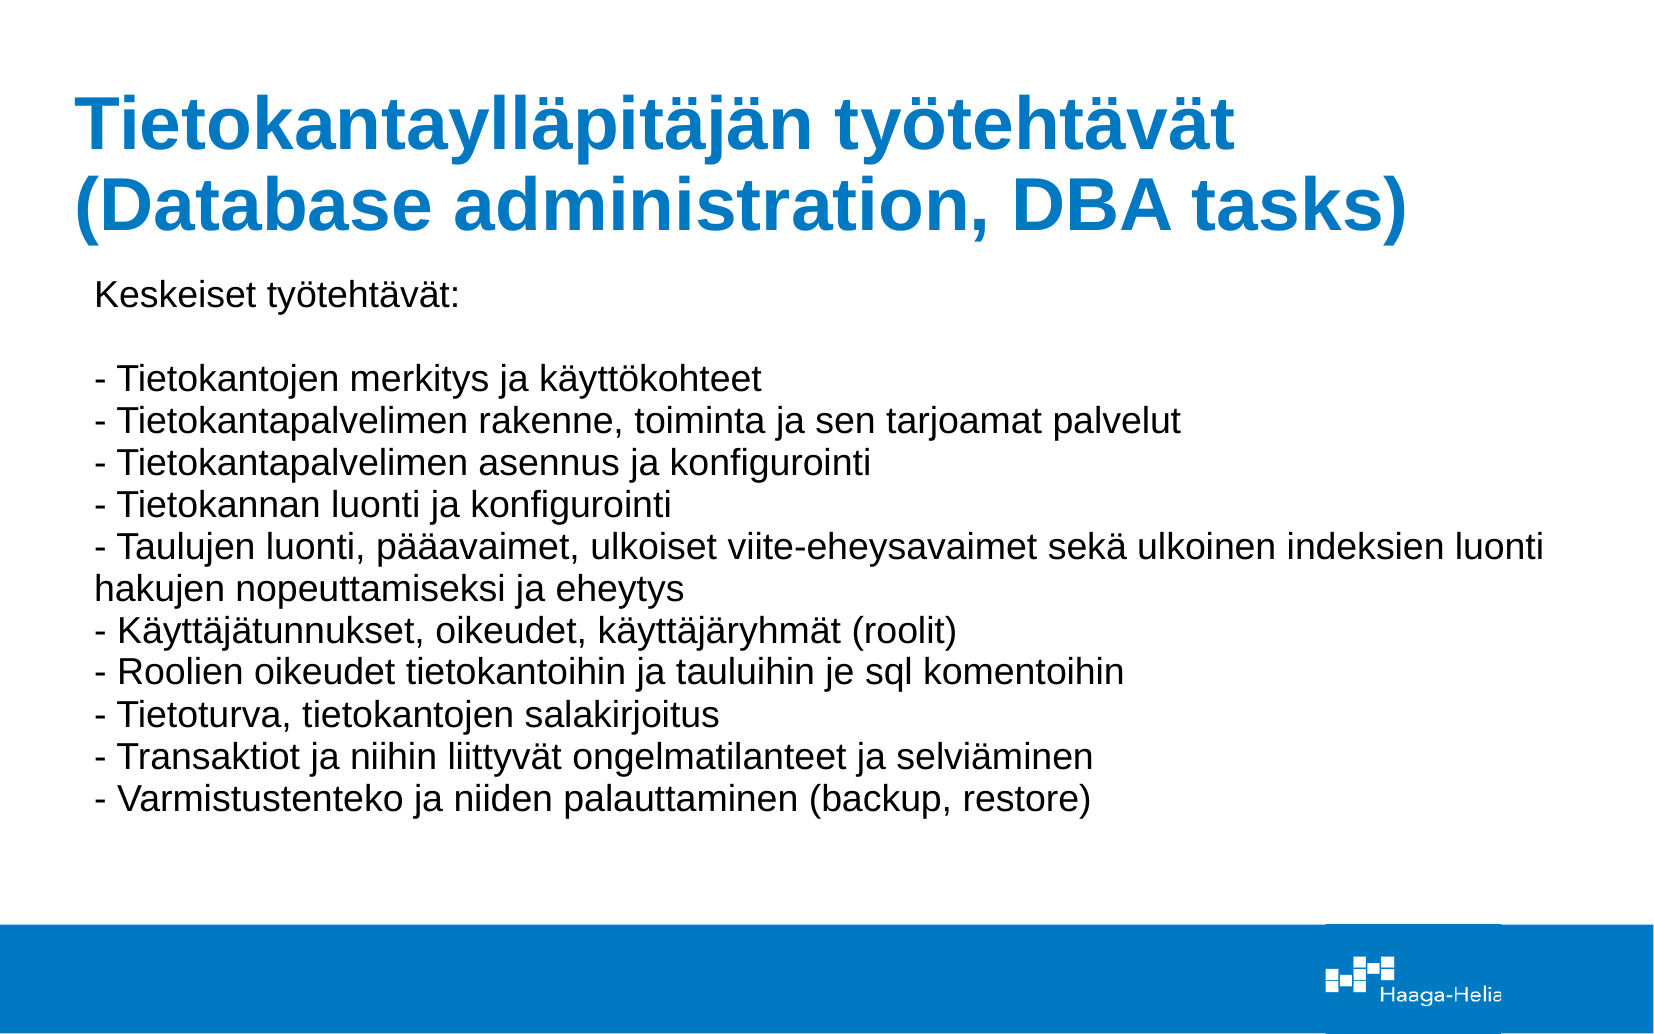

# Tietokantaylläpitäjän työtehtävät (Database administration, DBA tasks)
Keskeiset työtehtävät:
- Tietokantojen merkitys ja käyttökohteet
- Tietokantapalvelimen rakenne, toiminta ja sen tarjoamat palvelut
- Tietokantapalvelimen asennus ja konfigurointi
- Tietokannan luonti ja konfigurointi
- Taulujen luonti, pääavaimet, ulkoiset viite-eheysavaimet sekä ulkoinen indeksien luonti
hakujen nopeuttamiseksi ja eheytys
- Käyttäjätunnukset, oikeudet, käyttäjäryhmät (roolit)
- Roolien oikeudet tietokantoihin ja tauluihin je sql komentoihin
- Tietoturva, tietokantojen salakirjoitus
- Transaktiot ja niihin liittyvät ongelmatilanteet ja selviäminen
- Varmistustenteko ja niiden palauttaminen (backup, restore)